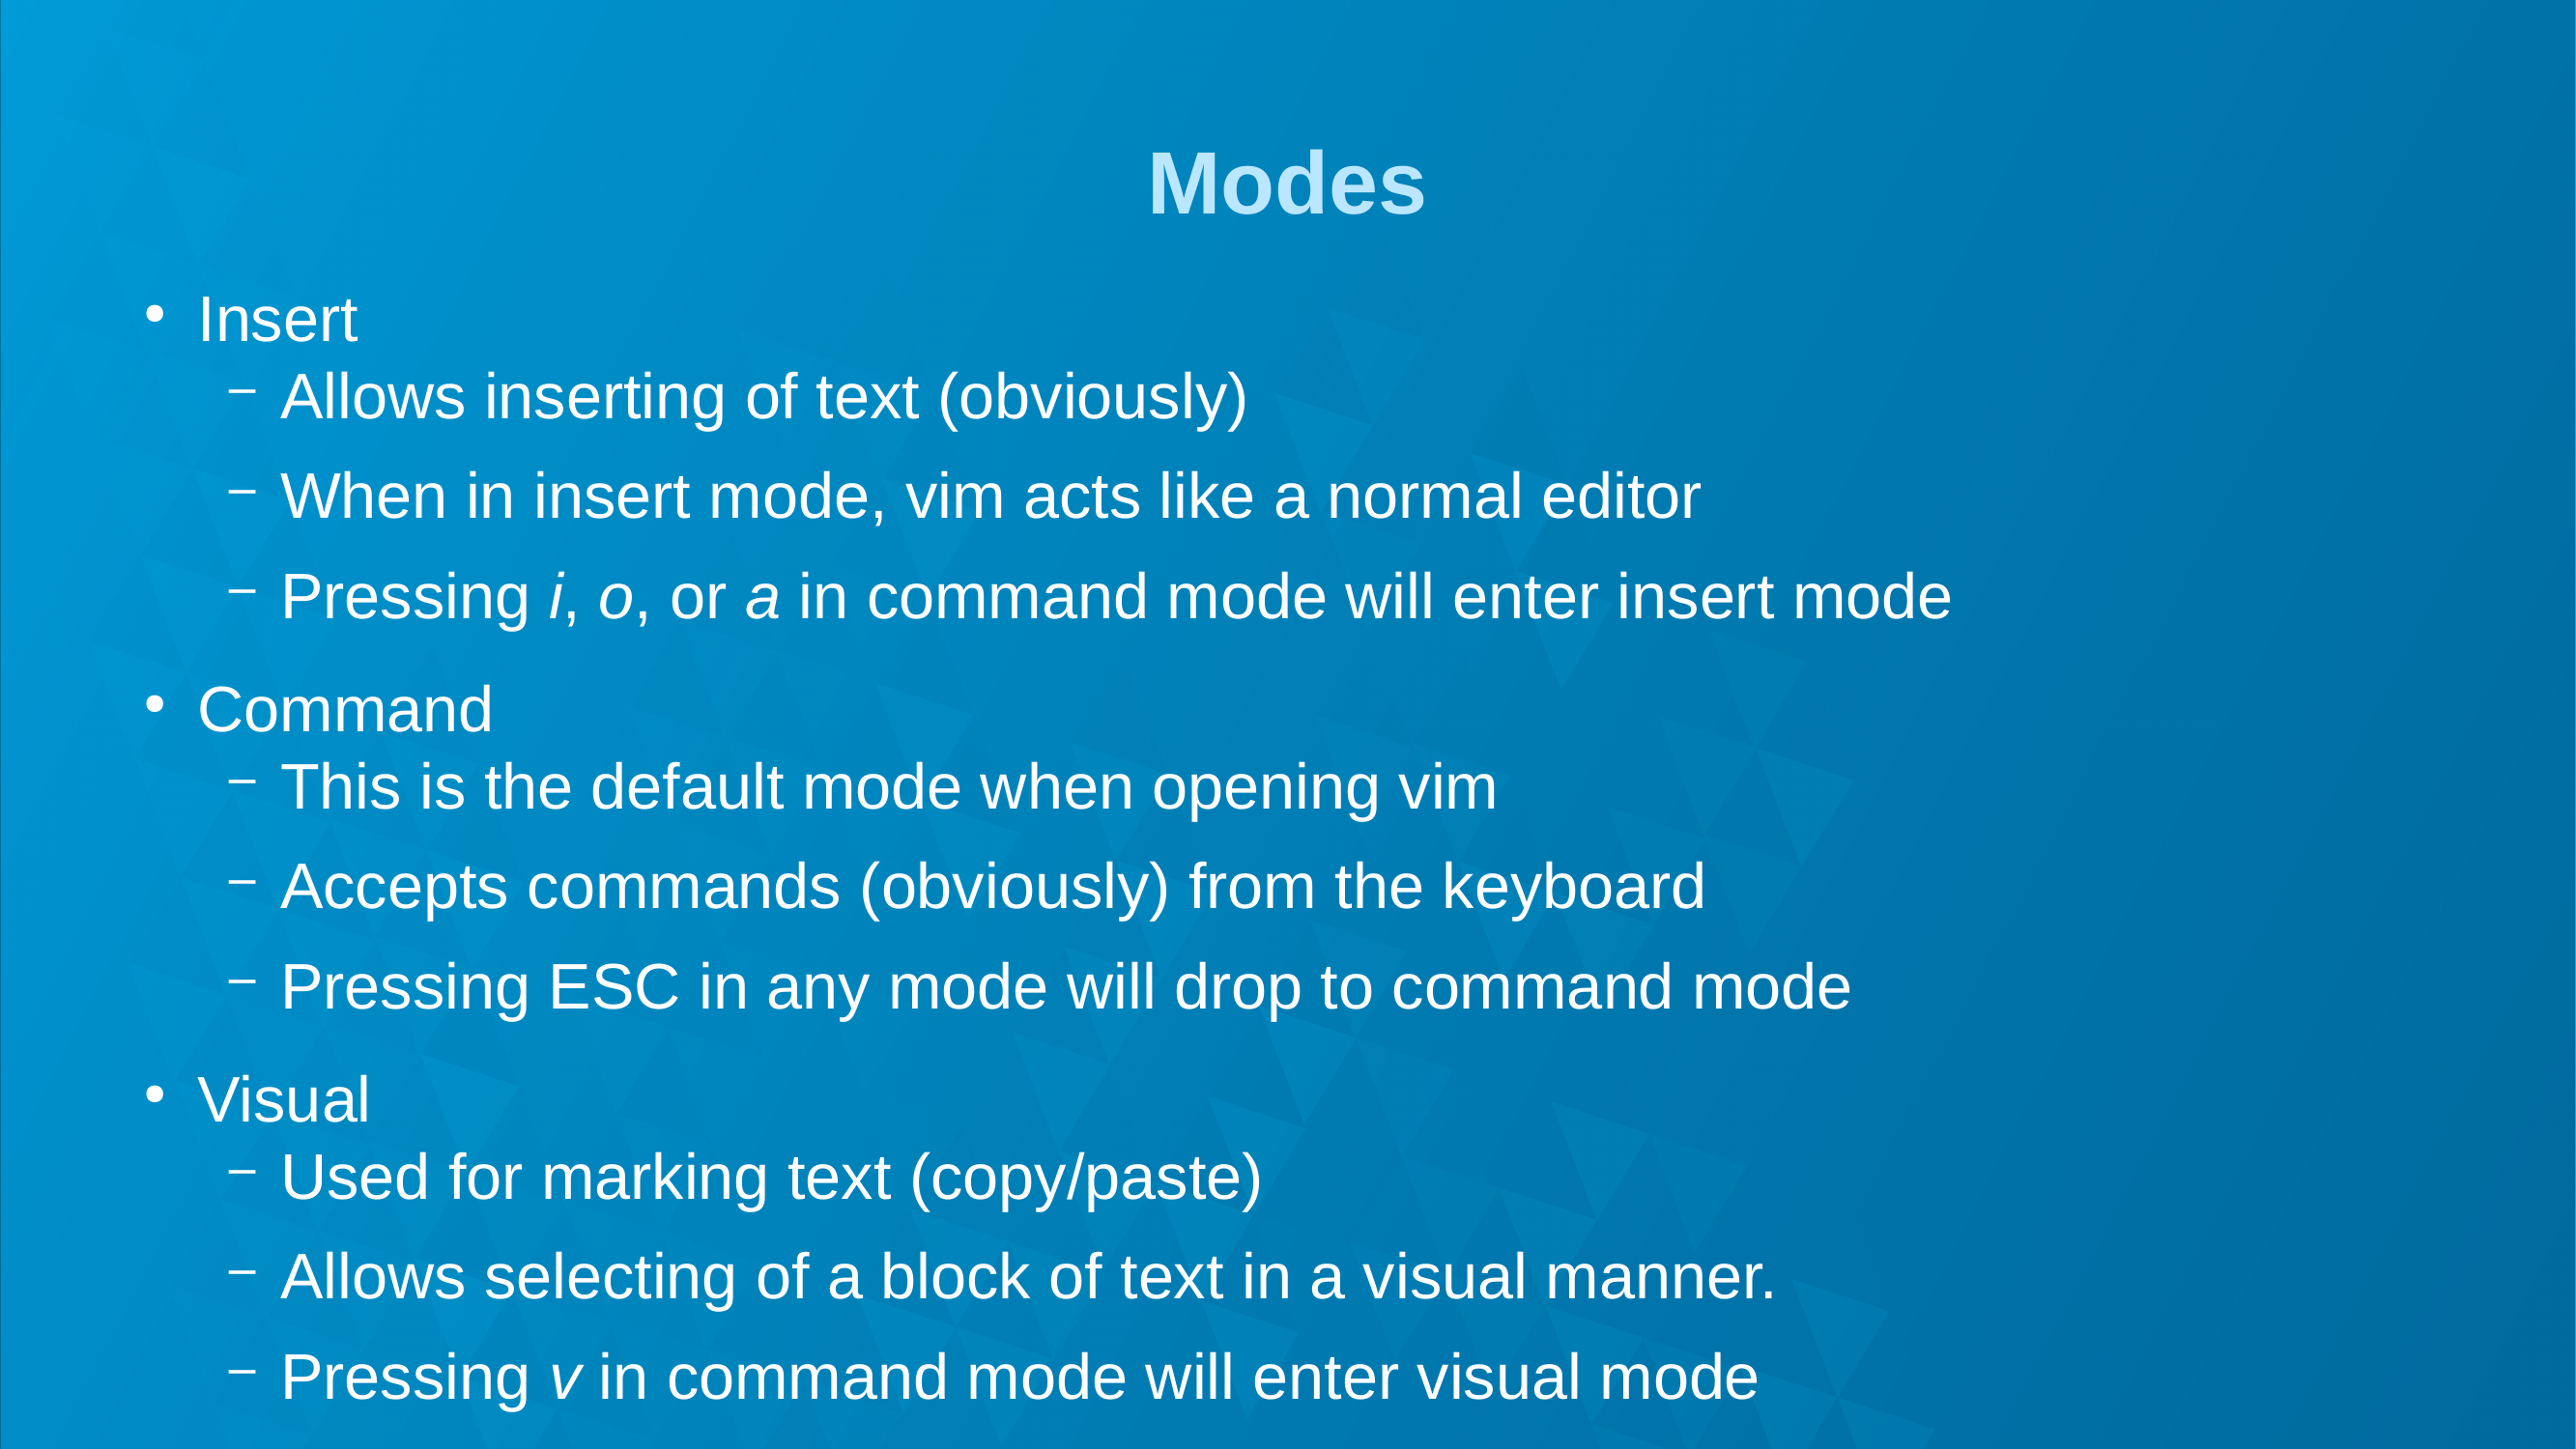

# Modes
Insert
Allows inserting of text (obviously)
When in insert mode, vim acts like a normal editor
Pressing i, o, or a in command mode will enter insert mode
Command
This is the default mode when opening vim
Accepts commands (obviously) from the keyboard
Pressing ESC in any mode will drop to command mode
Visual
Used for marking text (copy/paste)
Allows selecting of a block of text in a visual manner.
Pressing v in command mode will enter visual mode